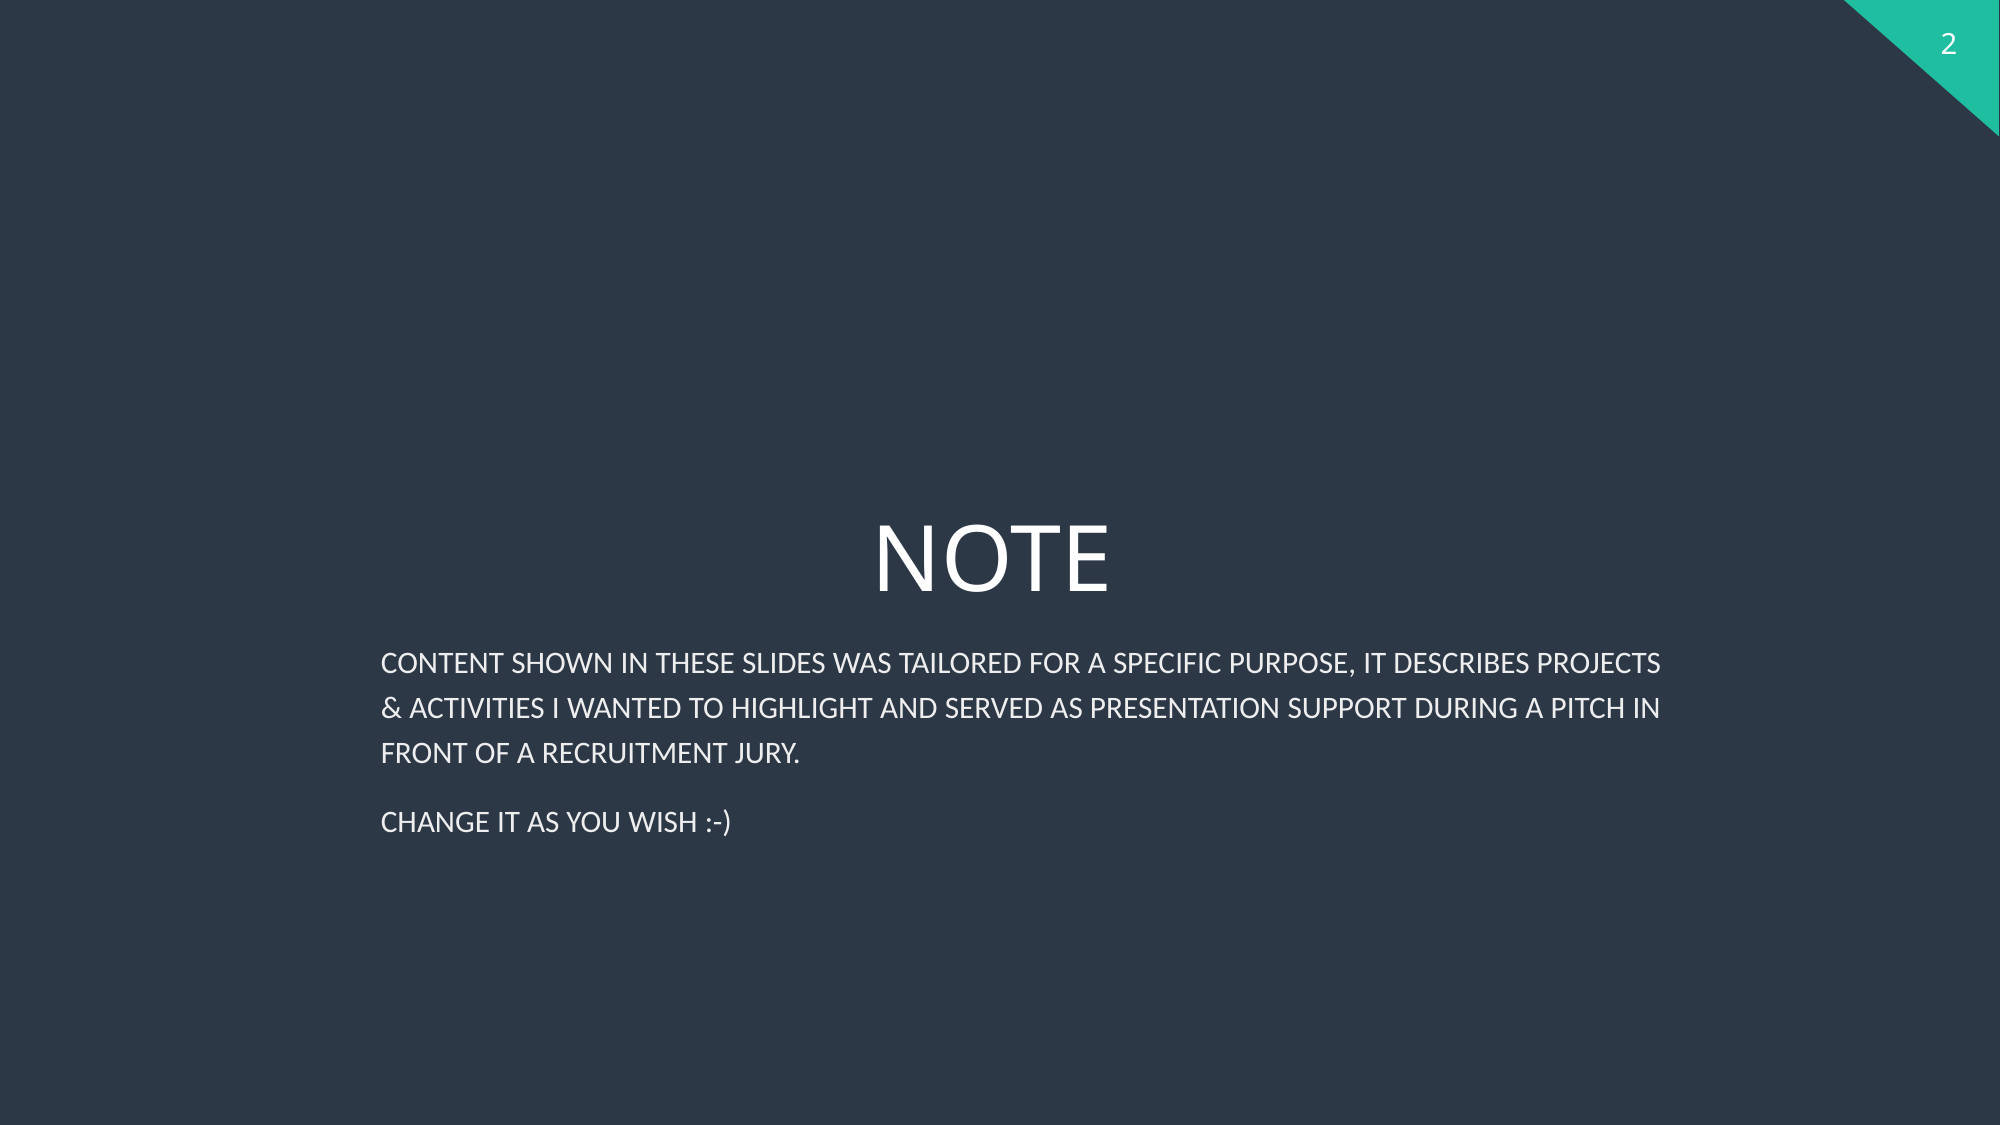

# NOTE
CONTENT SHOWN IN THESE SLIDES WAS TAILORED FOR A SPECIFIC PURPOSE, IT DESCRIBES PROJECTS & ACTIVITIES I WANTED TO HIGHLIGHT AND SERVED AS PRESENTATION SUPPORT DURING A PITCH IN FRONT OF A RECRUITMENT JURY.
CHANGE IT AS YOU WISH :-)